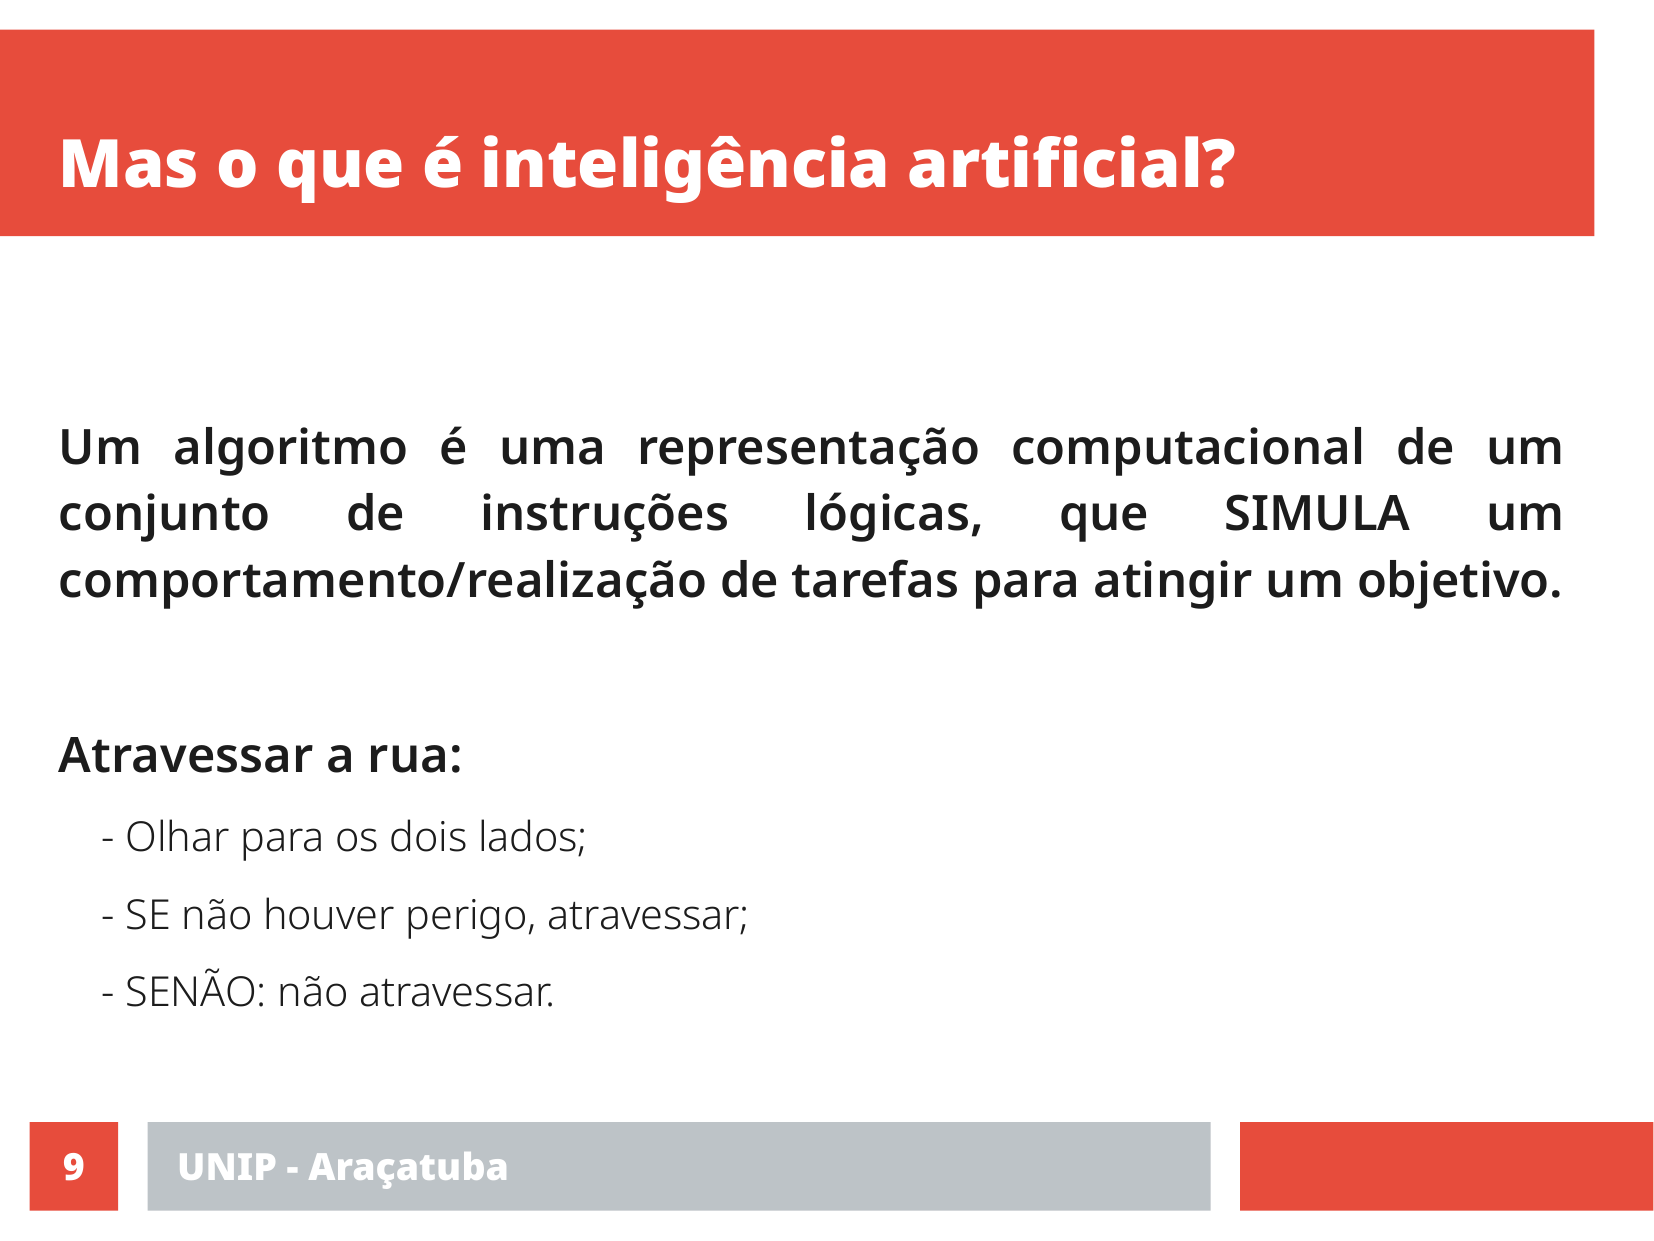

Mas o que é inteligência artificial?
# Um algoritmo é uma representação computacional de um conjunto de instruções lógicas, que SIMULA um comportamento/realização de tarefas para atingir um objetivo.
Atravessar a rua:
- Olhar para os dois lados;
- SE não houver perigo, atravessar;
- SENÃO: não atravessar.
9
UNIP - Araçatuba